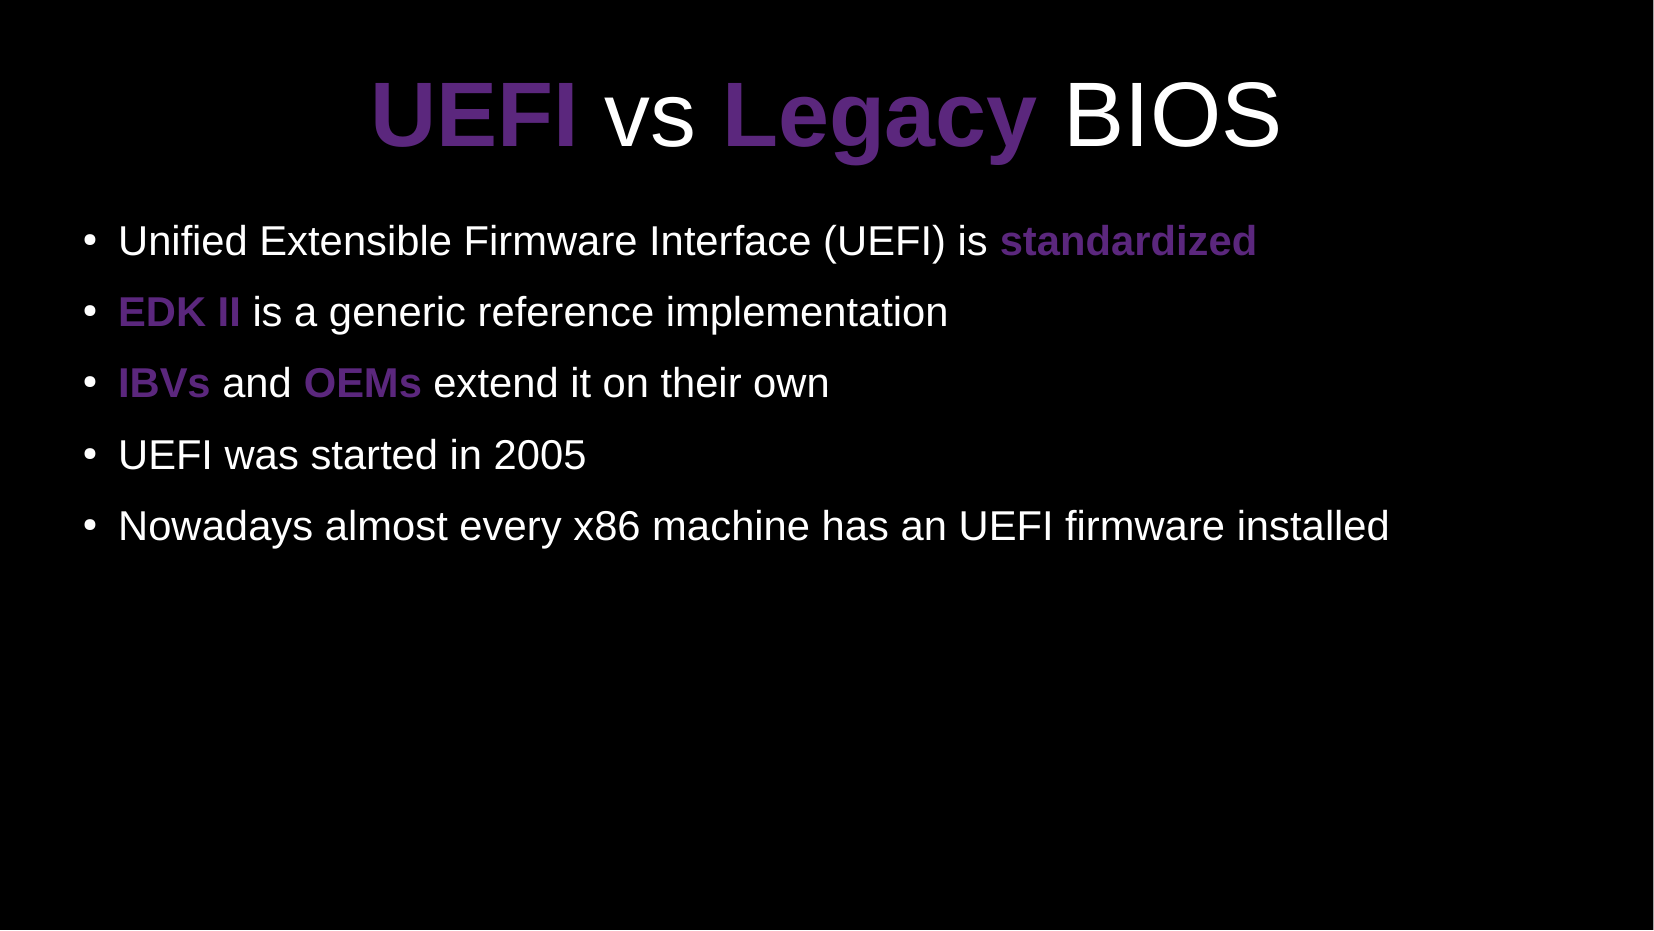

# UEFI vs Legacy BIOS
Unified Extensible Firmware Interface (UEFI) is standardized
EDK II is a generic reference implementation
IBVs and OEMs extend it on their own
UEFI was started in 2005
Nowadays almost every x86 machine has an UEFI firmware installed